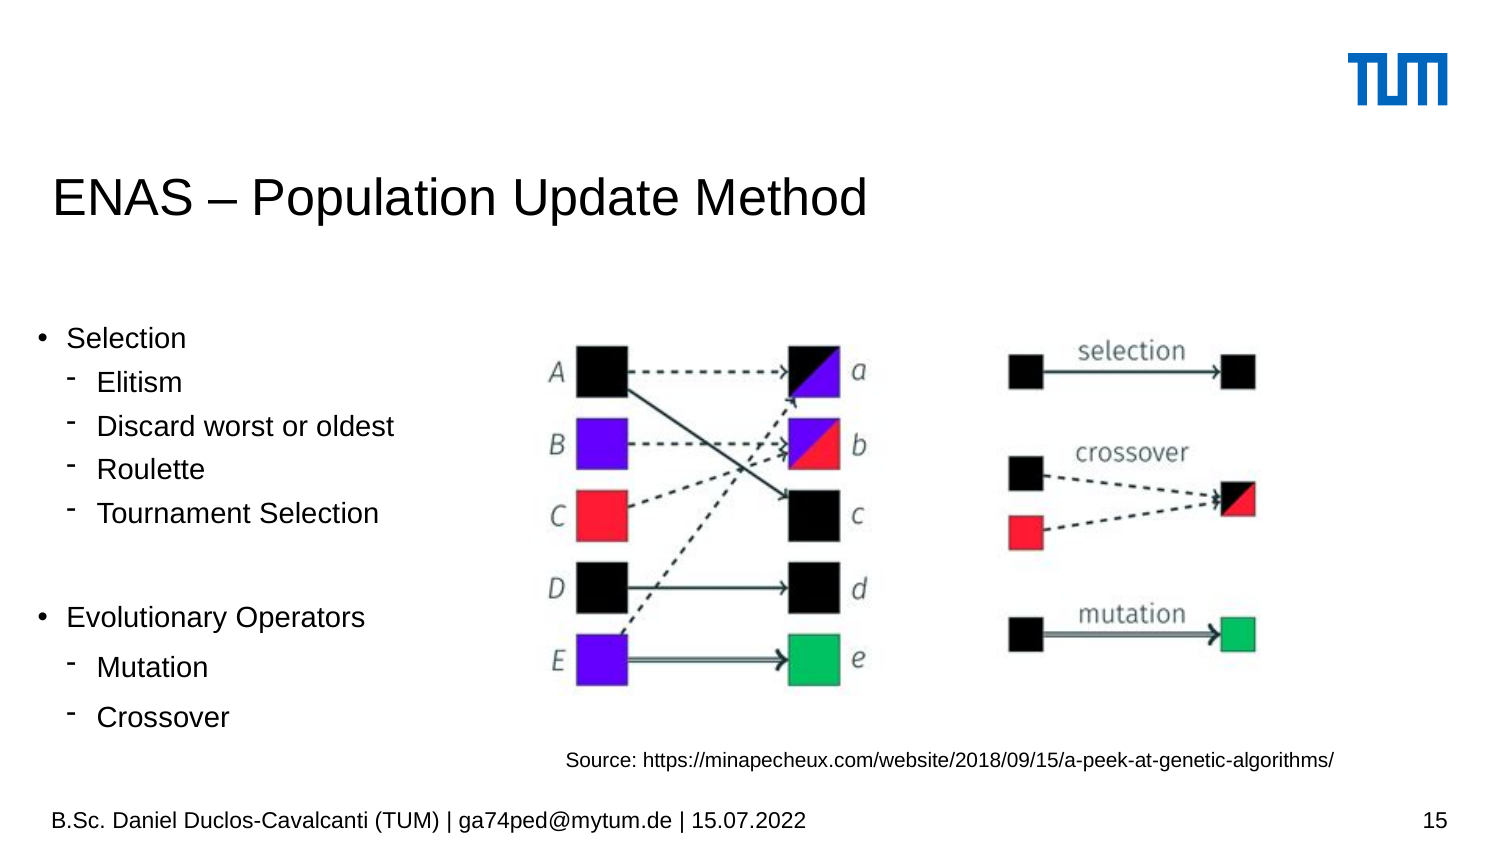

# ENAS – Population Update Method
Selection
Elitism
Discard worst or oldest
Roulette
Tournament Selection
Evolutionary Operators
Mutation
Crossover
 Source: https://minapecheux.com/website/2018/09/15/a-peek-at-genetic-algorithms/
B.Sc. Daniel Duclos-Cavalcanti (TUM) | ga74ped@mytum.de | 15.07.2022